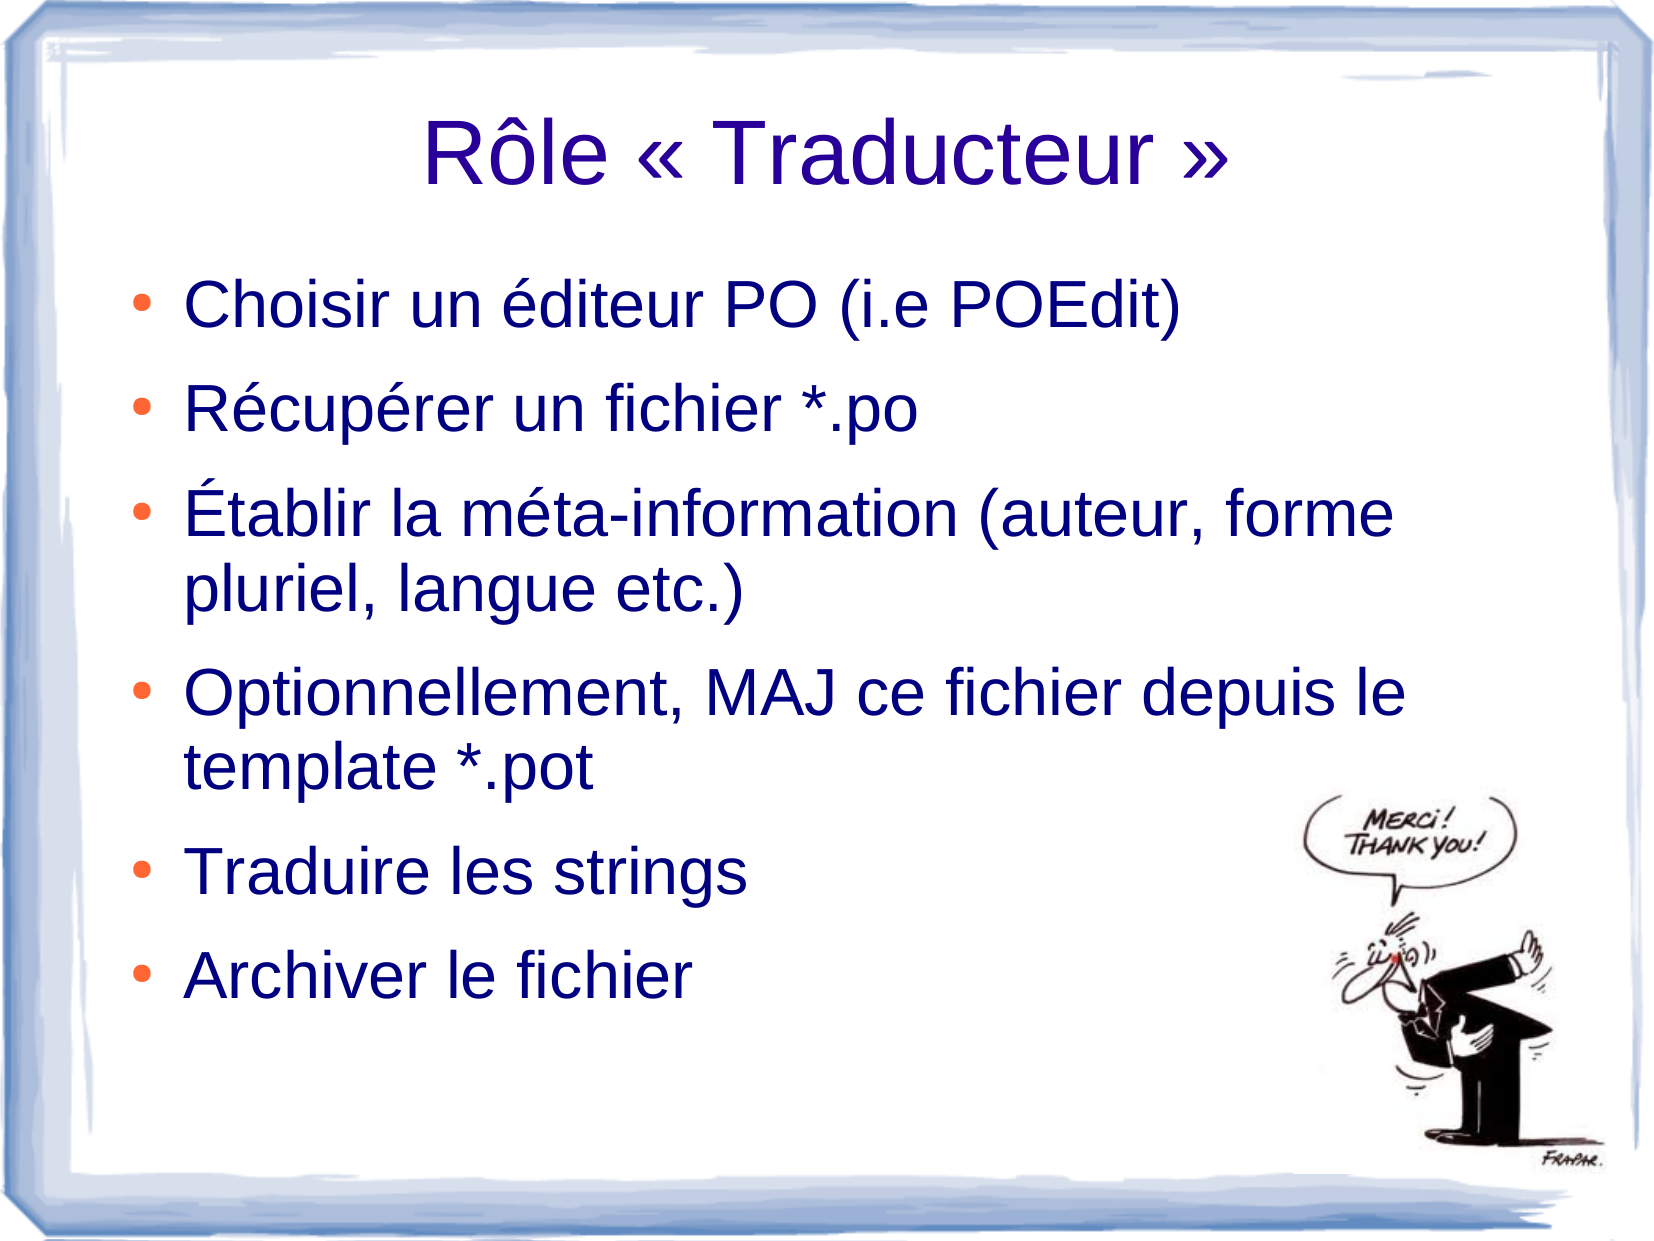

# Rôle « Traducteur »
Choisir un éditeur PO (i.e POEdit)
Récupérer un fichier *.po
Établir la méta-information (auteur, forme pluriel, langue etc.)
Optionnellement, MAJ ce fichier depuis le template *.pot
Traduire les strings
Archiver le fichier